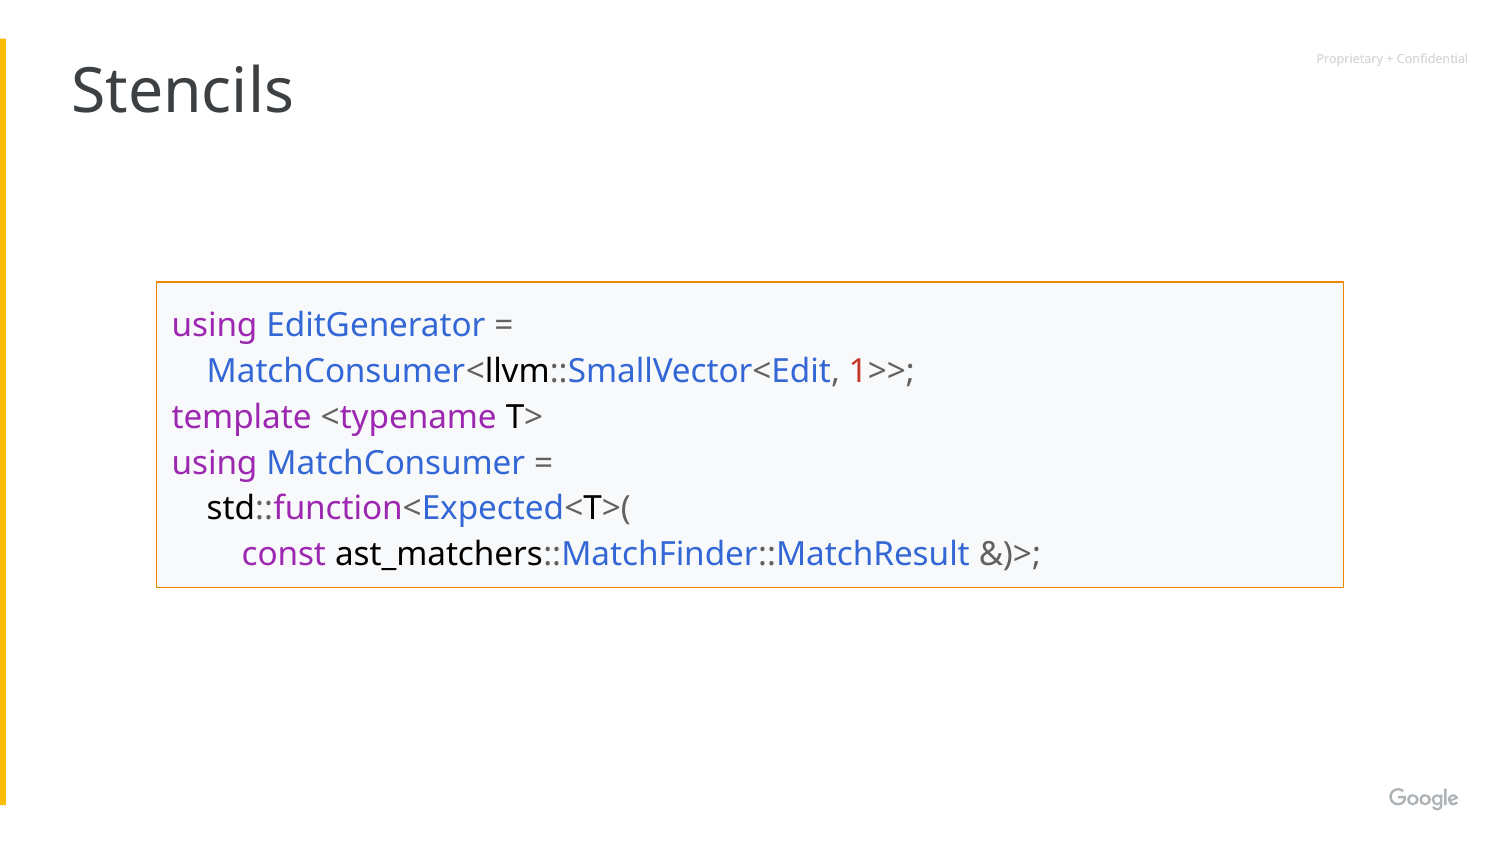

# Stencils
using EditGenerator =
 MatchConsumer<llvm::SmallVector<Edit, 1>>;
template <typename T>
using MatchConsumer =
 std::function<Expected<T>(
 const ast_matchers::MatchFinder::MatchResult &)>;